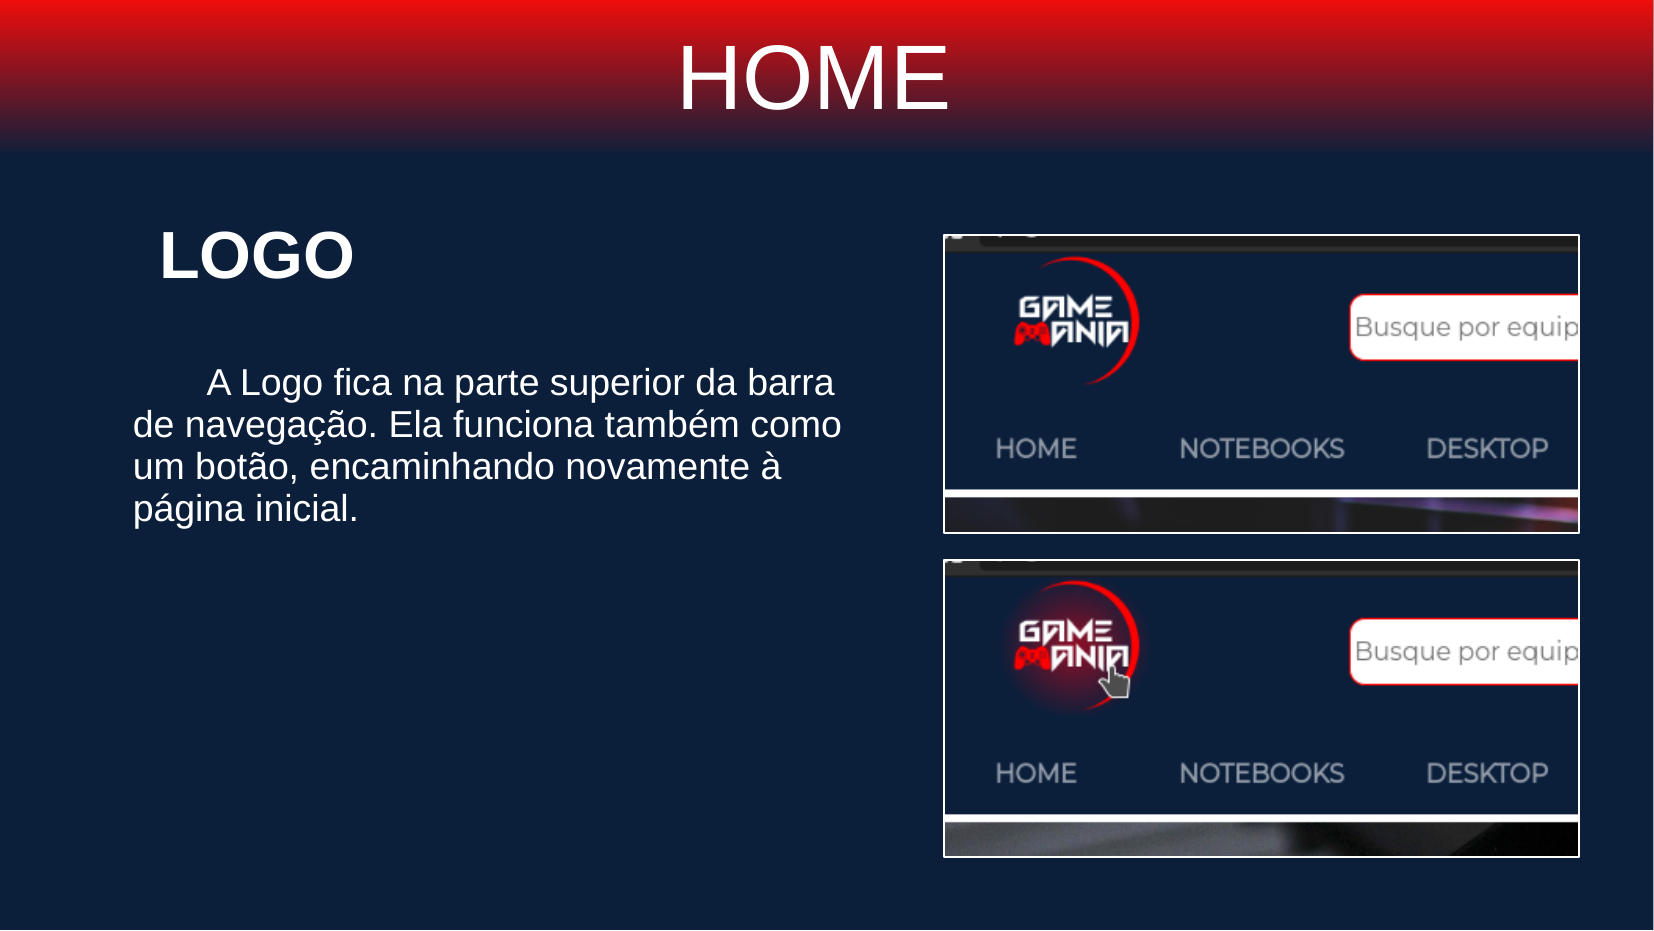

# HOME
LOGO
	A Logo fica na parte superior da barra de navegação. Ela funciona também como um botão, encaminhando novamente à página inicial.